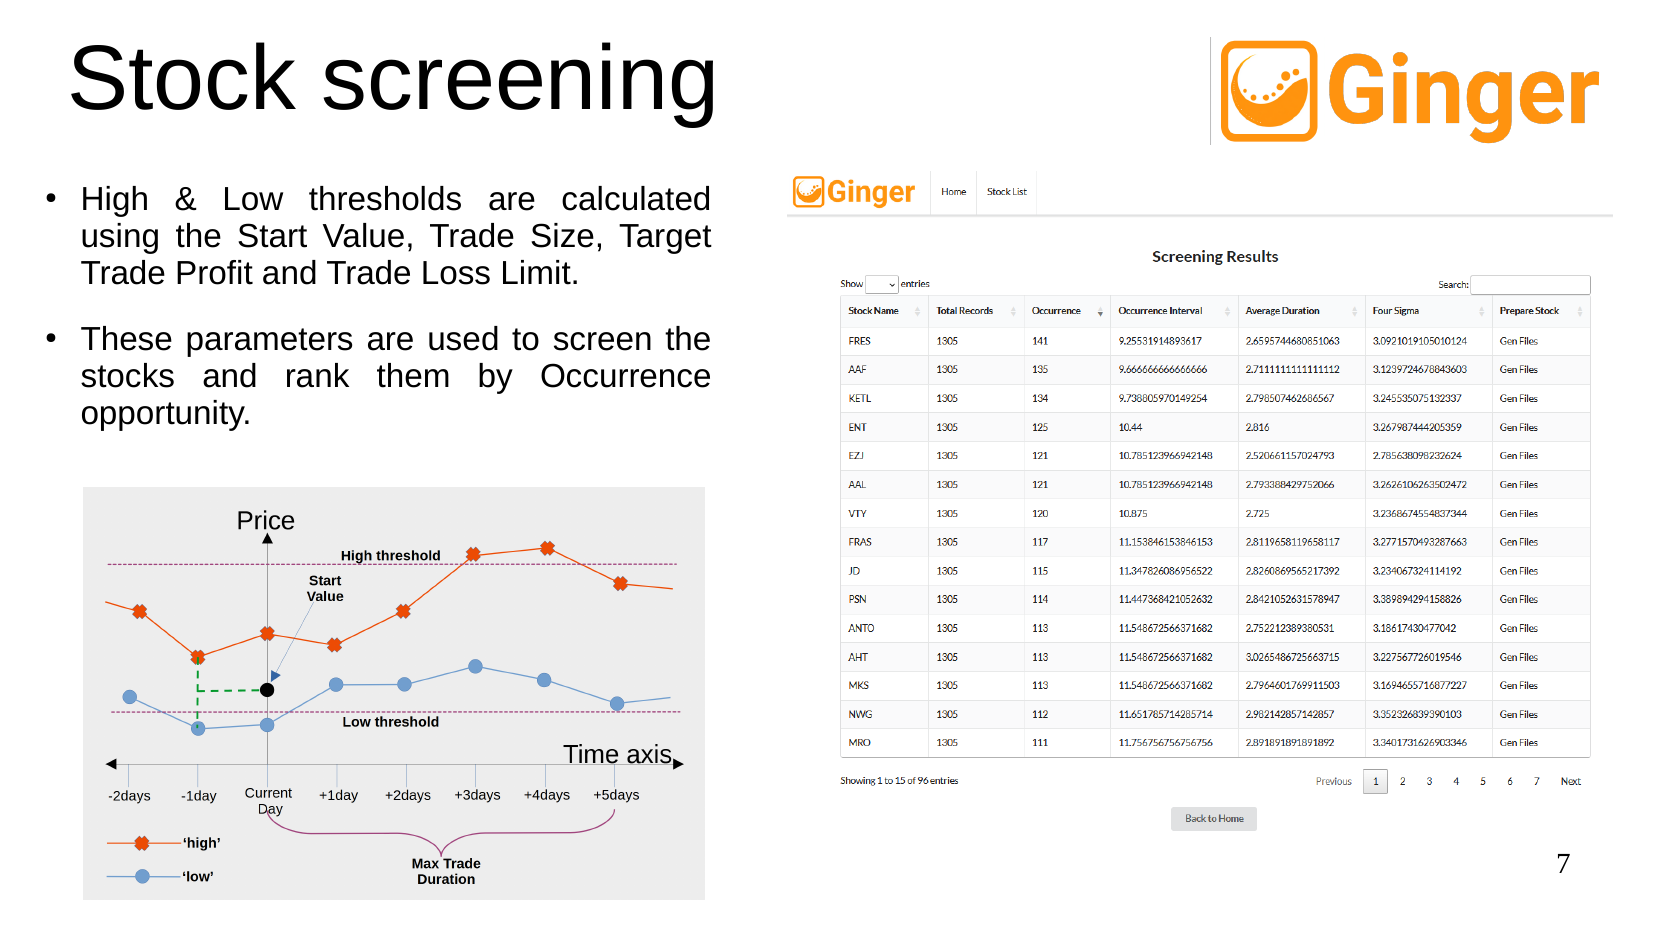

# Stock screening
High & Low thresholds are calculated using the Start Value, Trade Size, Target Trade Profit and Trade Loss Limit.
These parameters are used to screen the stocks and rank them by Occurrence opportunity.
7